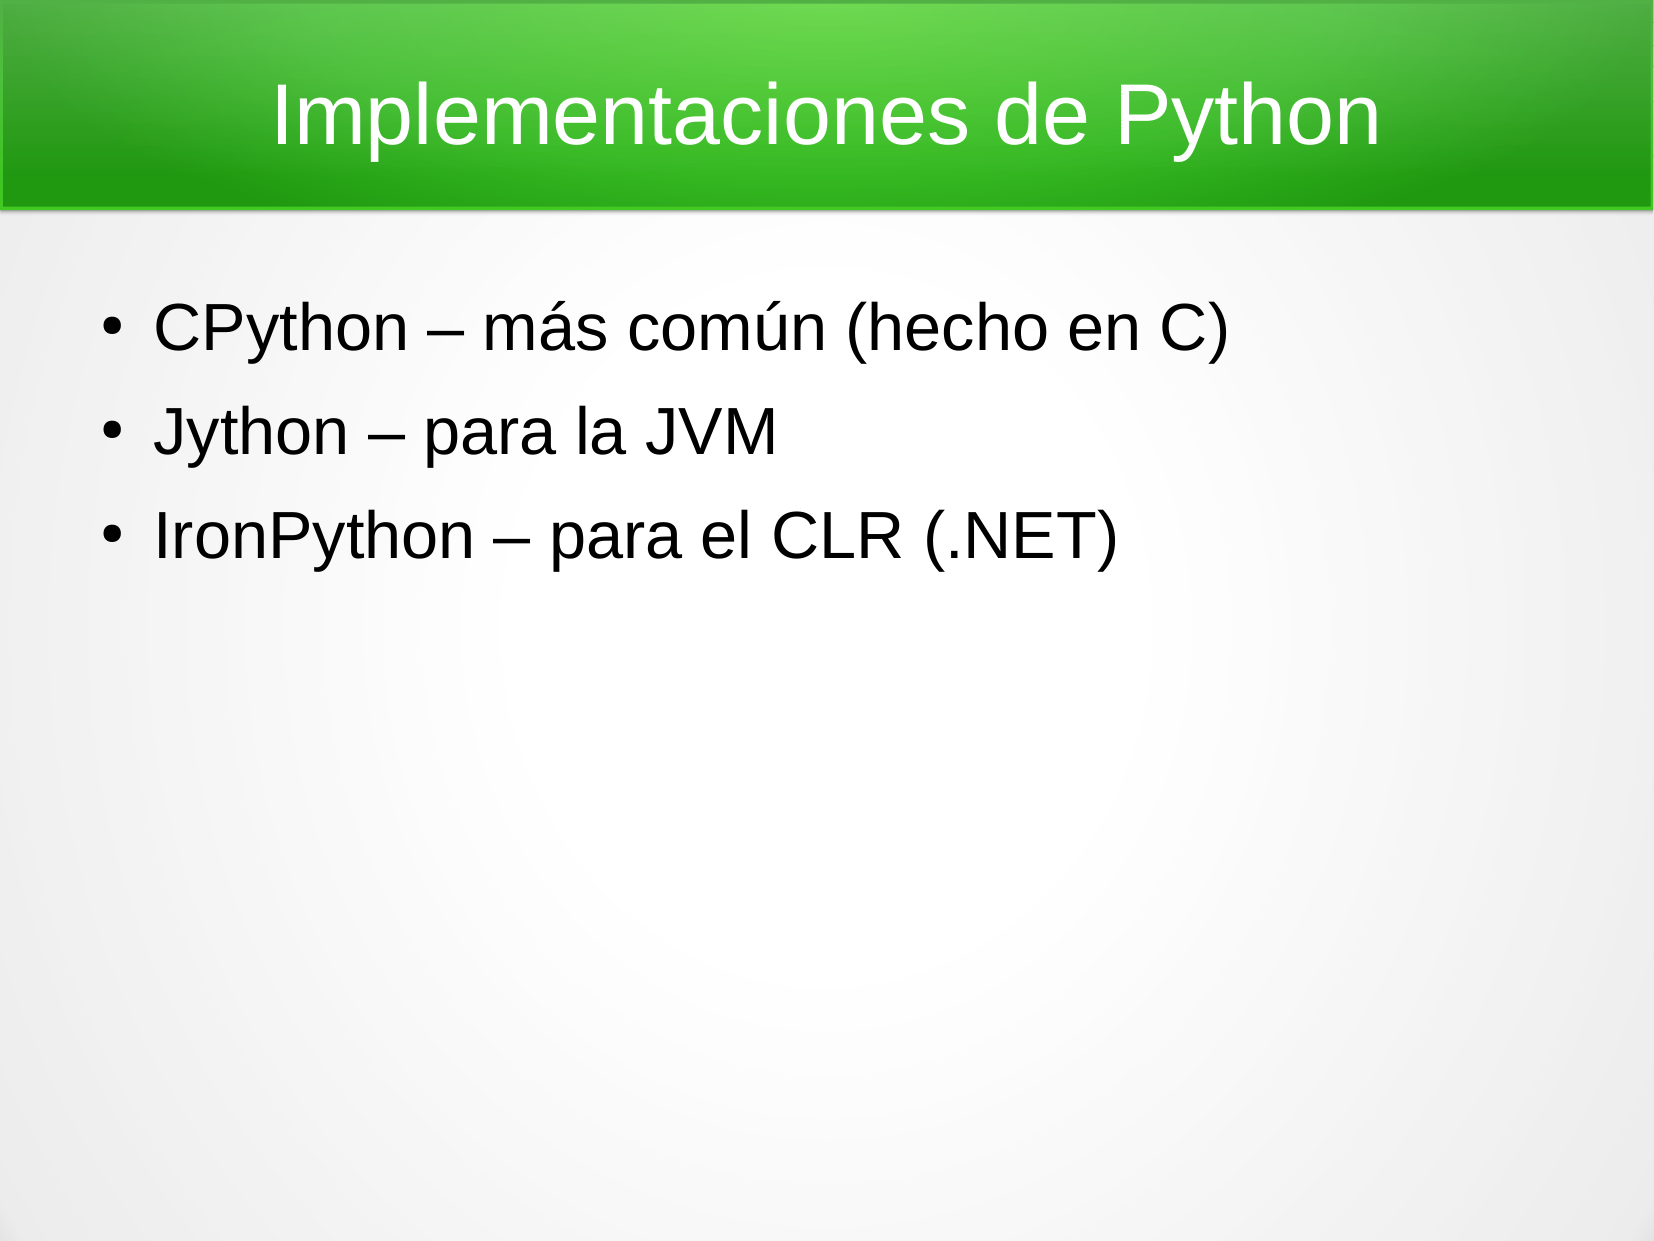

# Implementaciones de Python
CPython – más común (hecho en C)
Jython – para la JVM
IronPython – para el CLR (.NET)